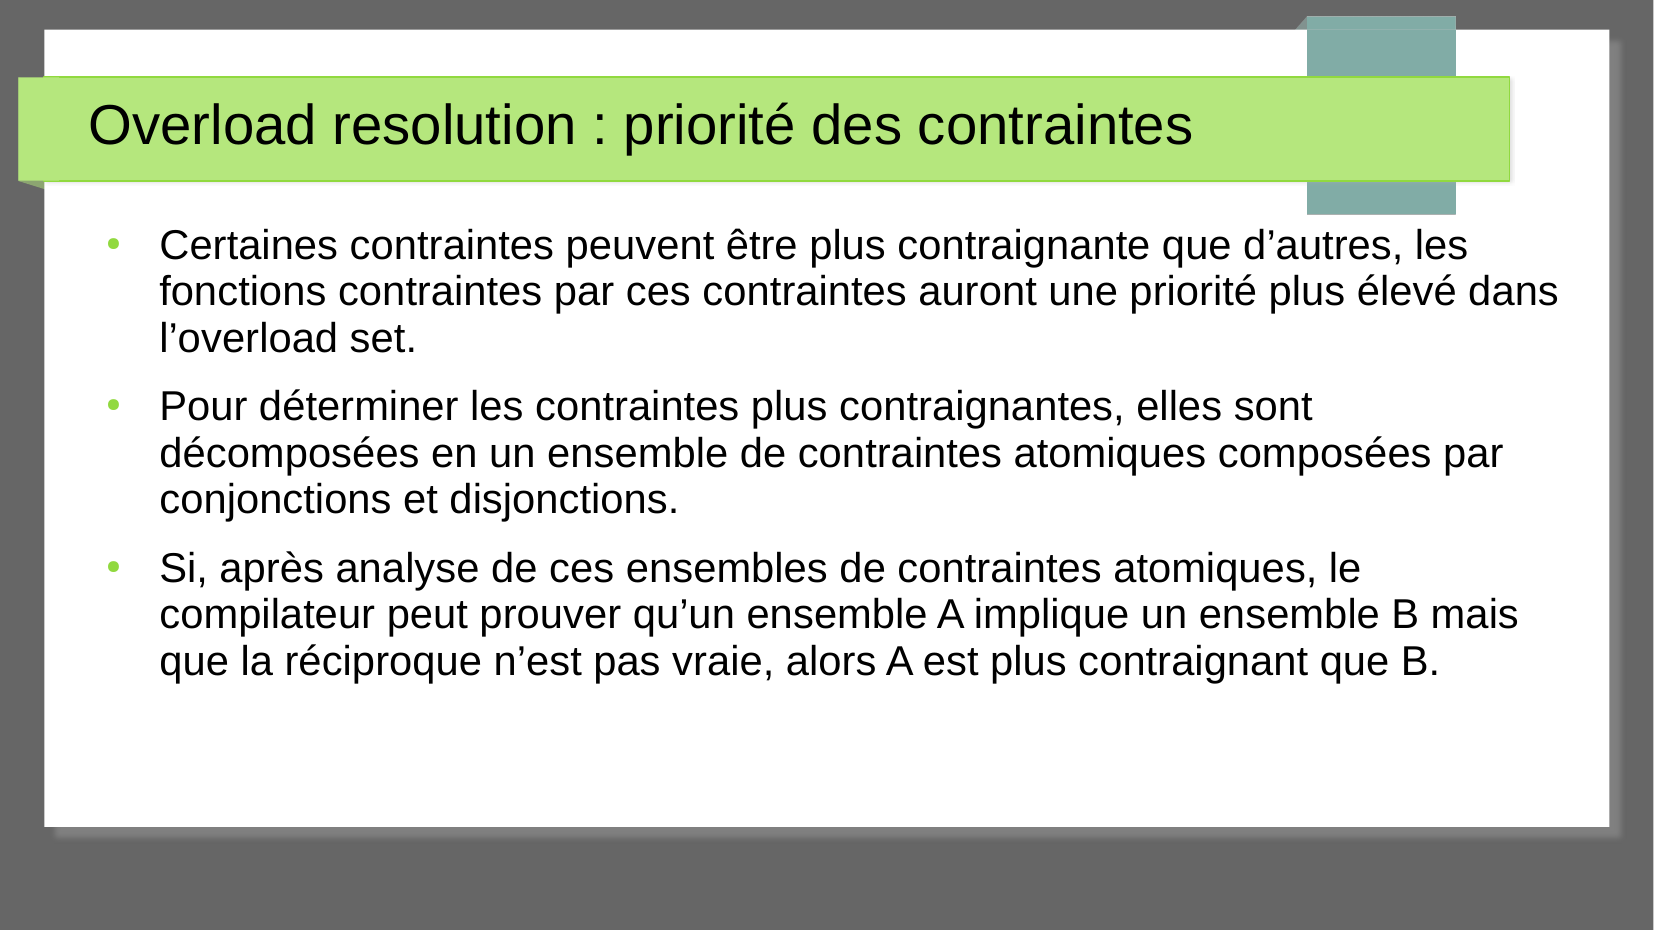

# Overload resolution : priorité des contraintes
Certaines contraintes peuvent être plus contraignante que d’autres, les fonctions contraintes par ces contraintes auront une priorité plus élevé dans l’overload set.
Pour déterminer les contraintes plus contraignantes, elles sont décomposées en un ensemble de contraintes atomiques composées par conjonctions et disjonctions.
Si, après analyse de ces ensembles de contraintes atomiques, le compilateur peut prouver qu’un ensemble A implique un ensemble B mais que la réciproque n’est pas vraie, alors A est plus contraignant que B.